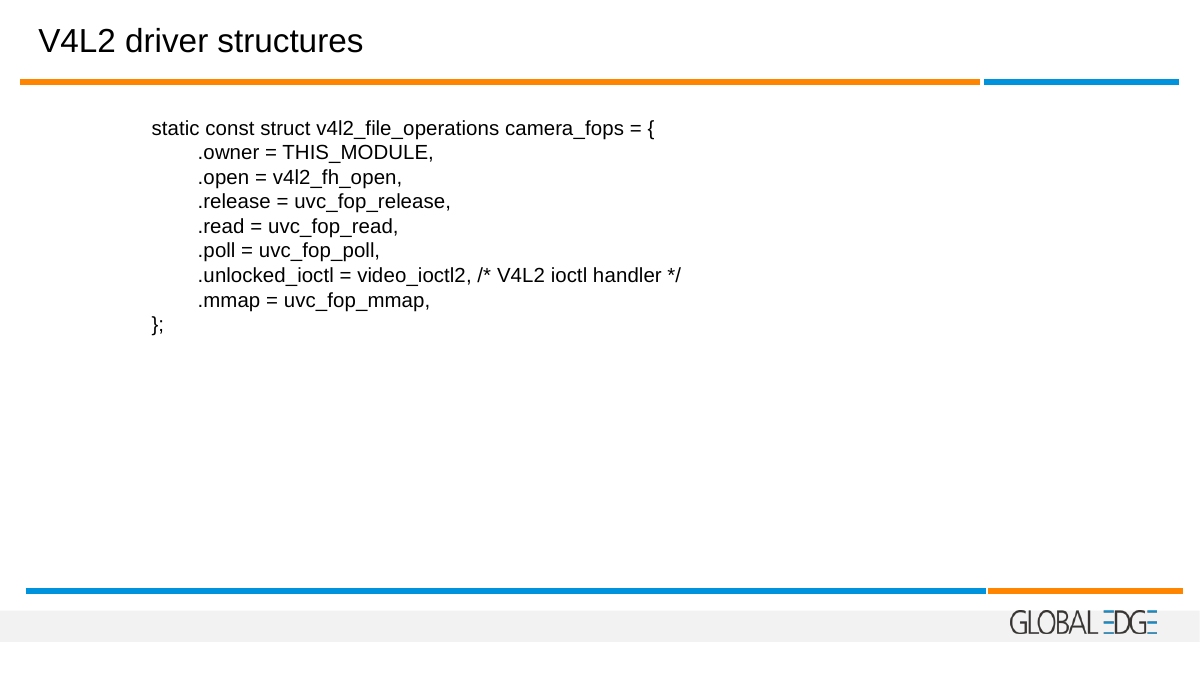

V4L2 driver structures
static const struct v4l2_file_operations camera_fops = {
 .owner = THIS_MODULE,
 .open = v4l2_fh_open,
 .release = uvc_fop_release,
 .read = uvc_fop_read,
 .poll = uvc_fop_poll,
 .unlocked_ioctl = video_ioctl2, /* V4L2 ioctl handler */
 .mmap = uvc_fop_mmap,
};